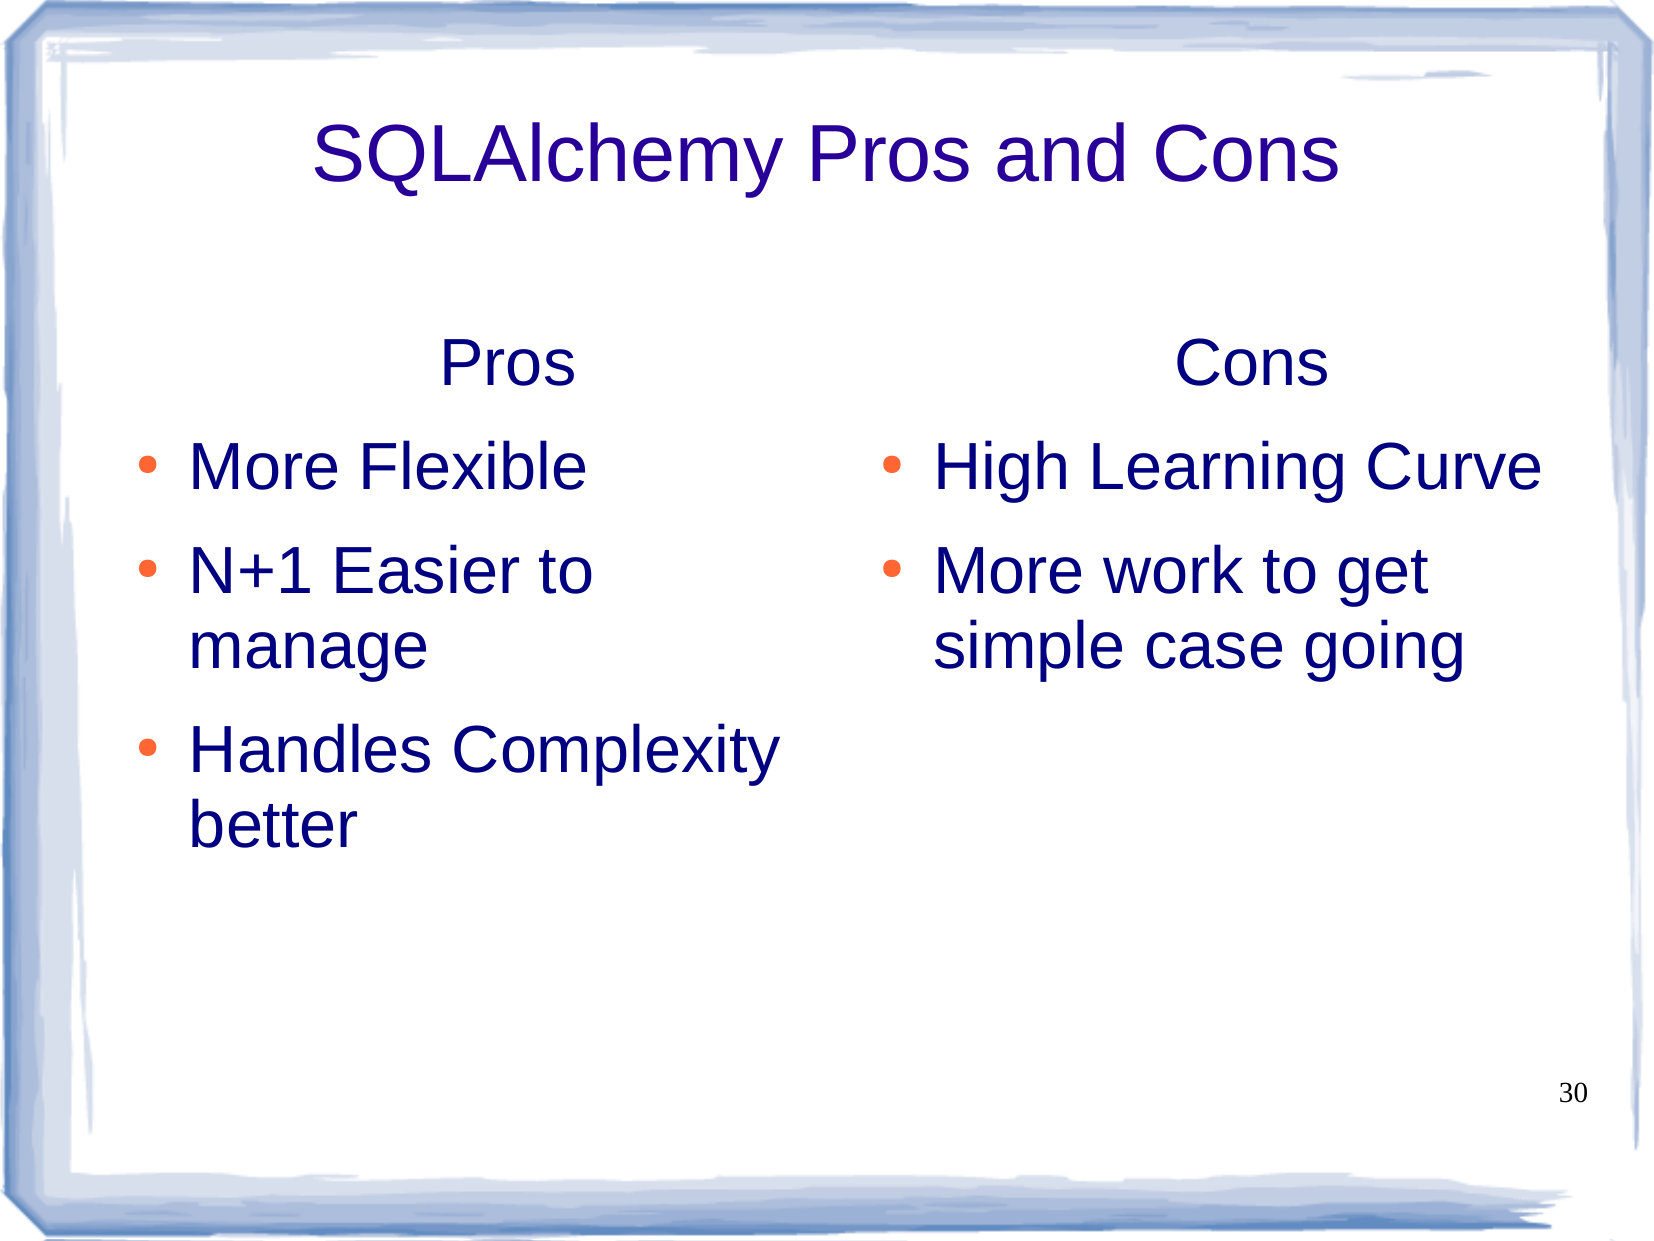

# SQLAlchemy Pros and Cons
Pros
More Flexible
N+1 Easier to manage
Handles Complexity better
Cons
High Learning Curve
More work to get simple case going
30